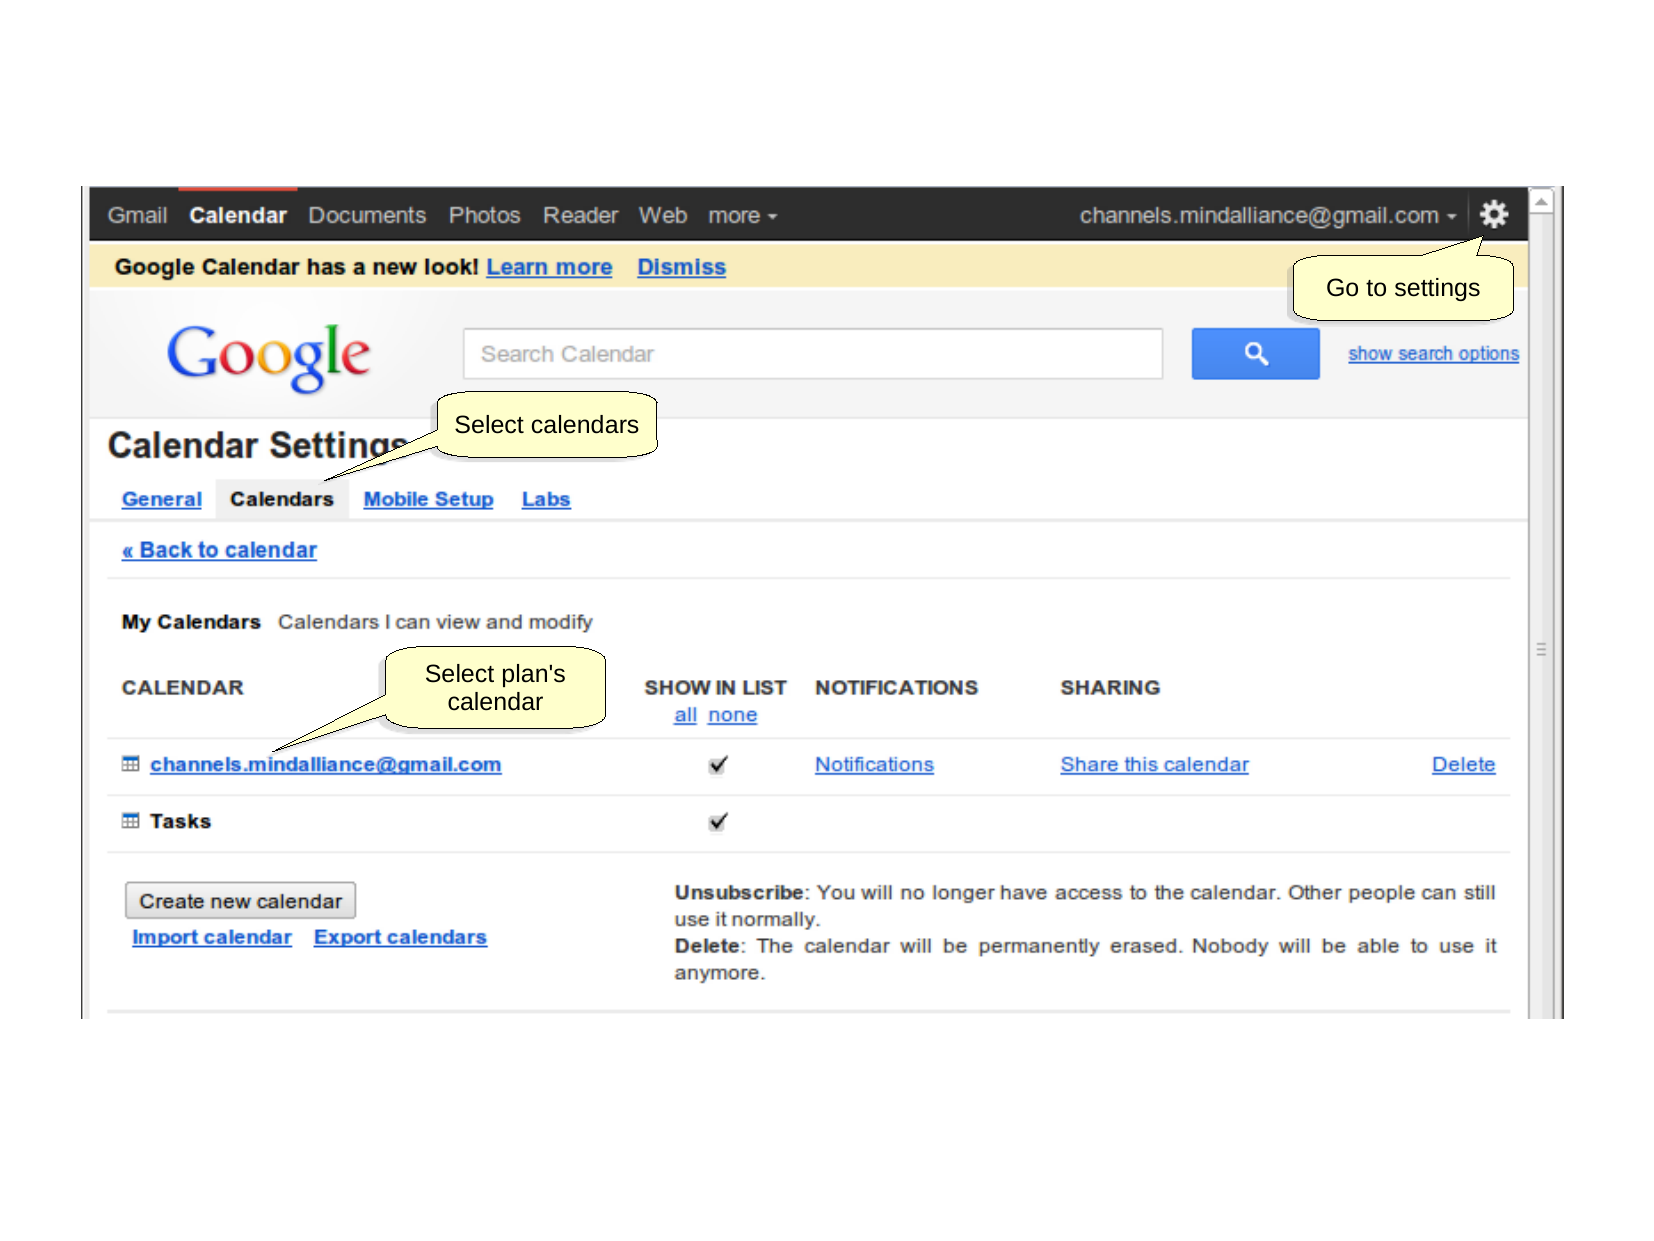

Go to settings
Select calendars
Select plan's calendar